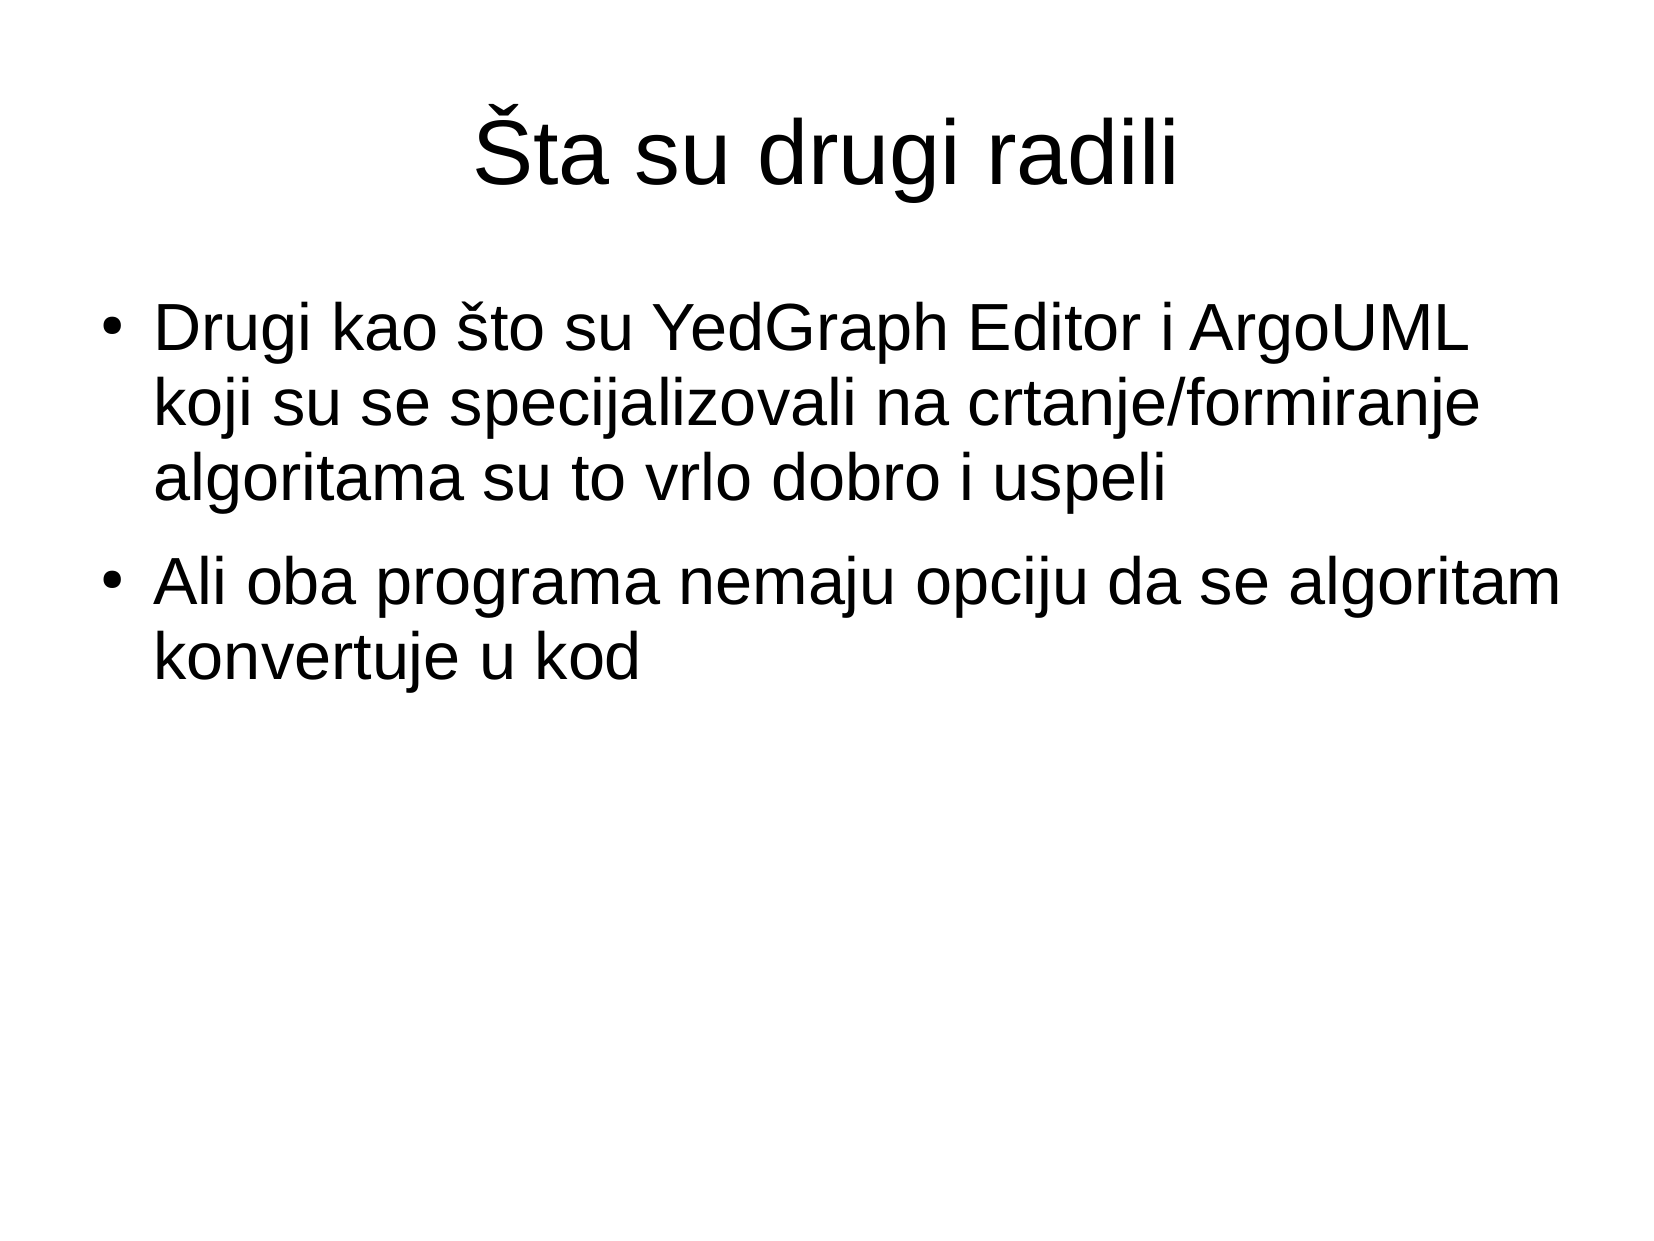

# Šta su drugi radili
Drugi kao što su YedGraph Editor i ArgoUML koji su se specijalizovali na crtanje/formiranje algoritama su to vrlo dobro i uspeli
Ali oba programa nemaju opciju da se algoritam konvertuje u kod